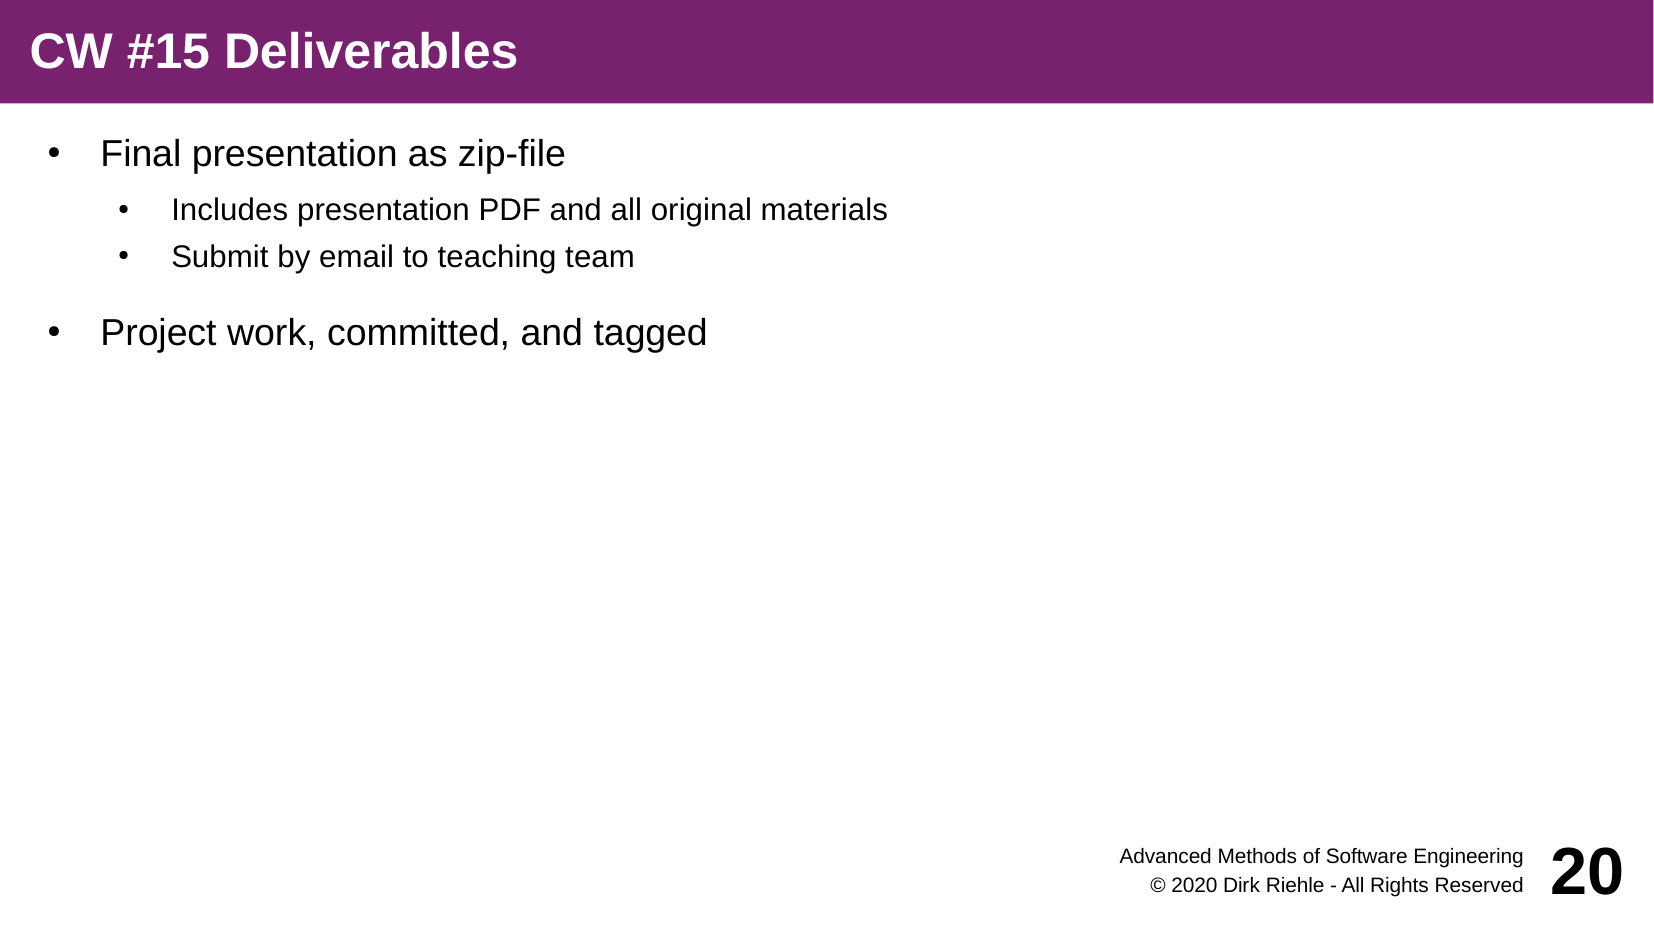

# CW #15 Deliverables
Final presentation as zip-file
Includes presentation PDF and all original materials
Submit by email to teaching team
Project work, committed, and tagged
Advanced Methods of Software Engineering
20
© 2020 Dirk Riehle - All Rights Reserved